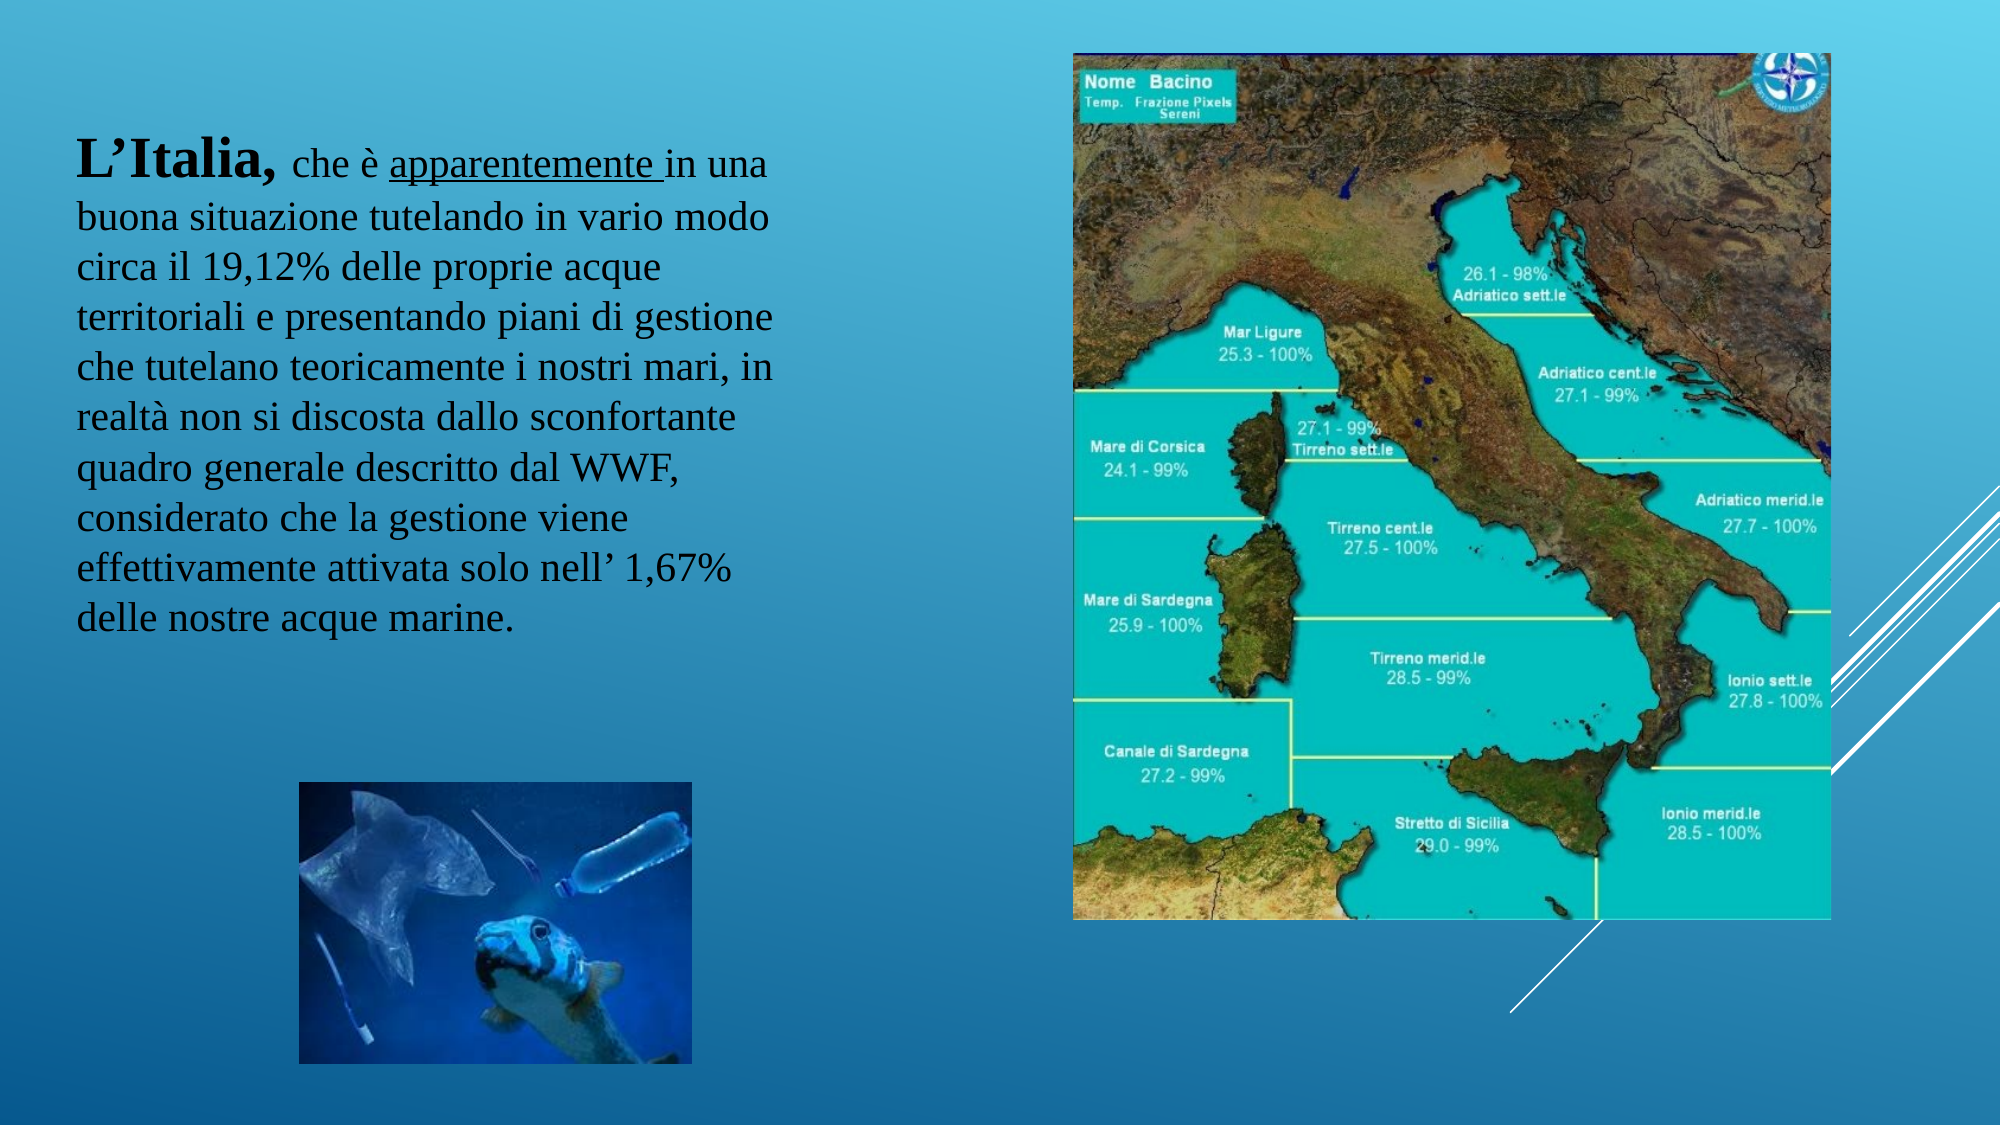

L’Italia, che è apparentemente in una buona situazione tutelando in vario modo circa il 19,12% delle proprie acque territoriali e presentando piani di gestione che tutelano teoricamente i nostri mari, in realtà non si discosta dallo sconfortante quadro generale descritto dal WWF, considerato che la gestione viene effettivamente attivata solo nell’ 1,67% delle nostre acque marine.